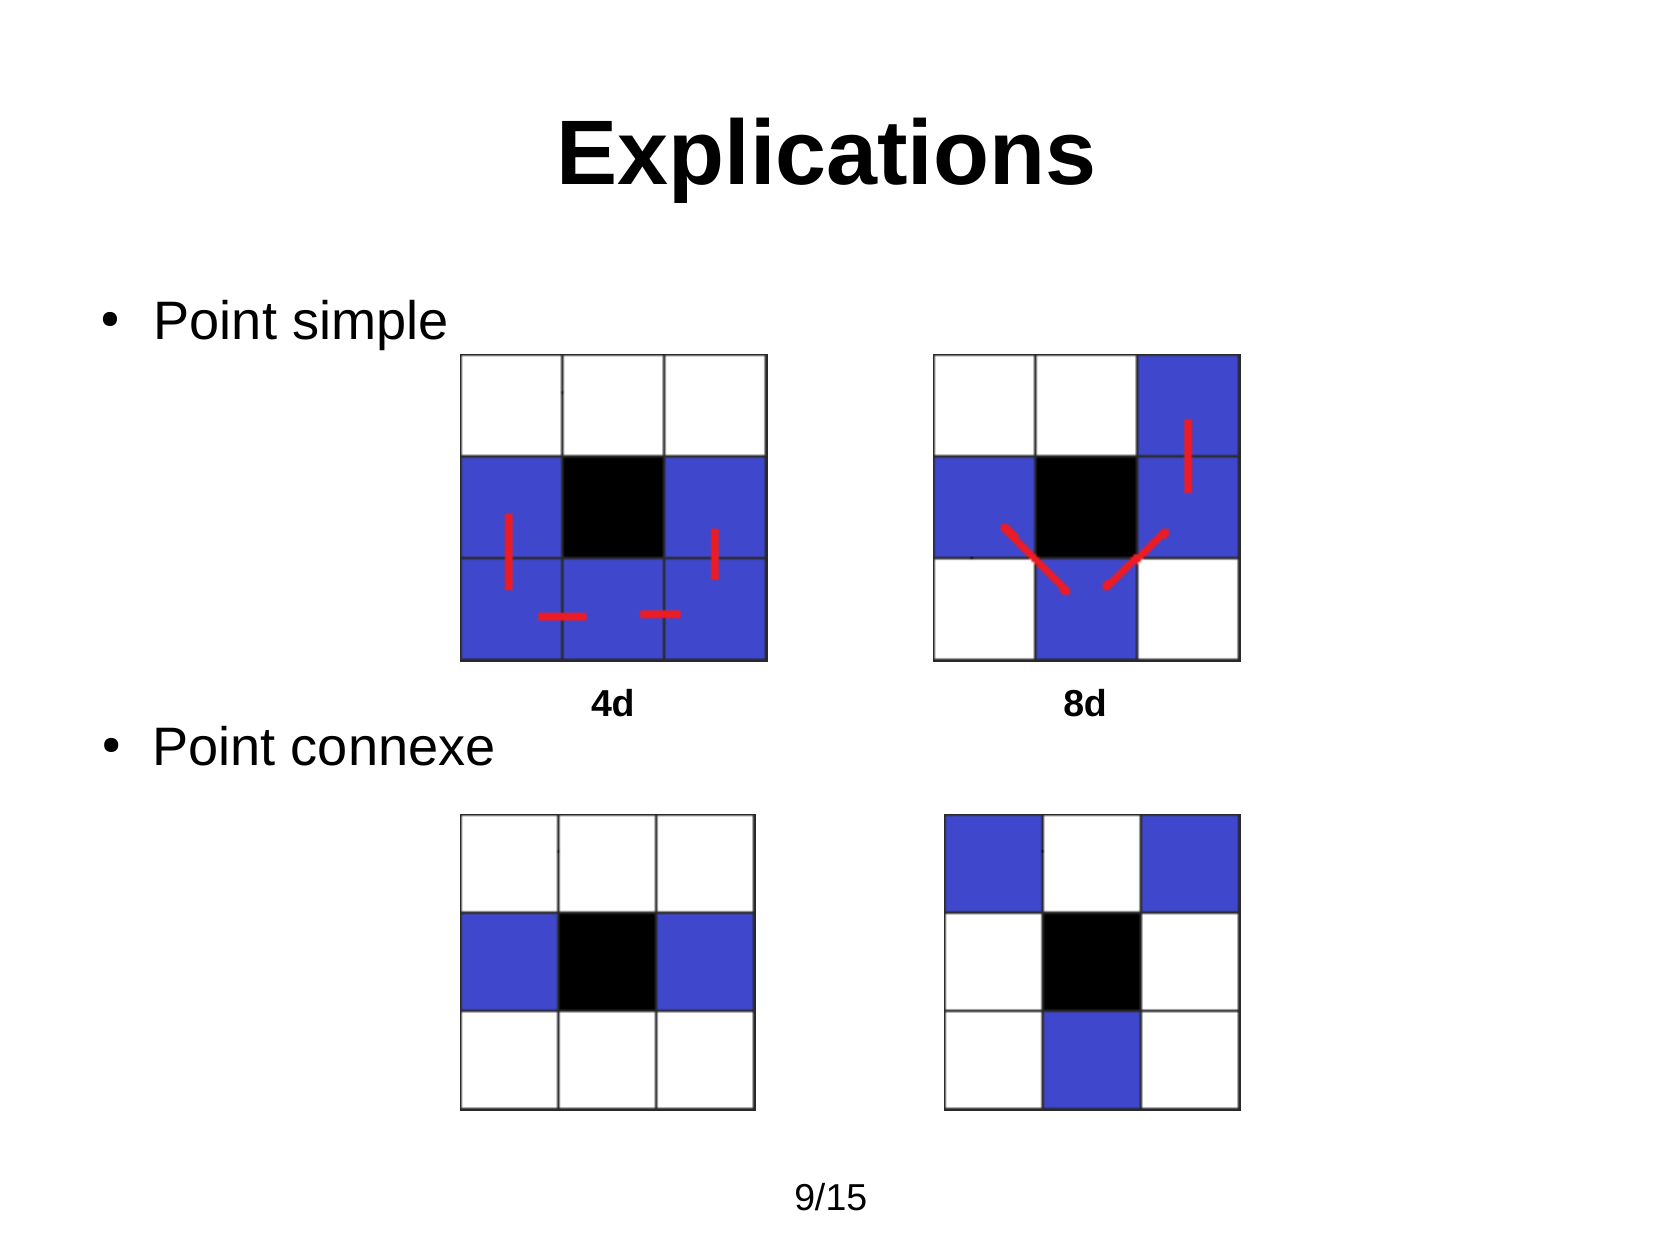

# Explications
Point simple
4d
8d
 Point connexe
9/15